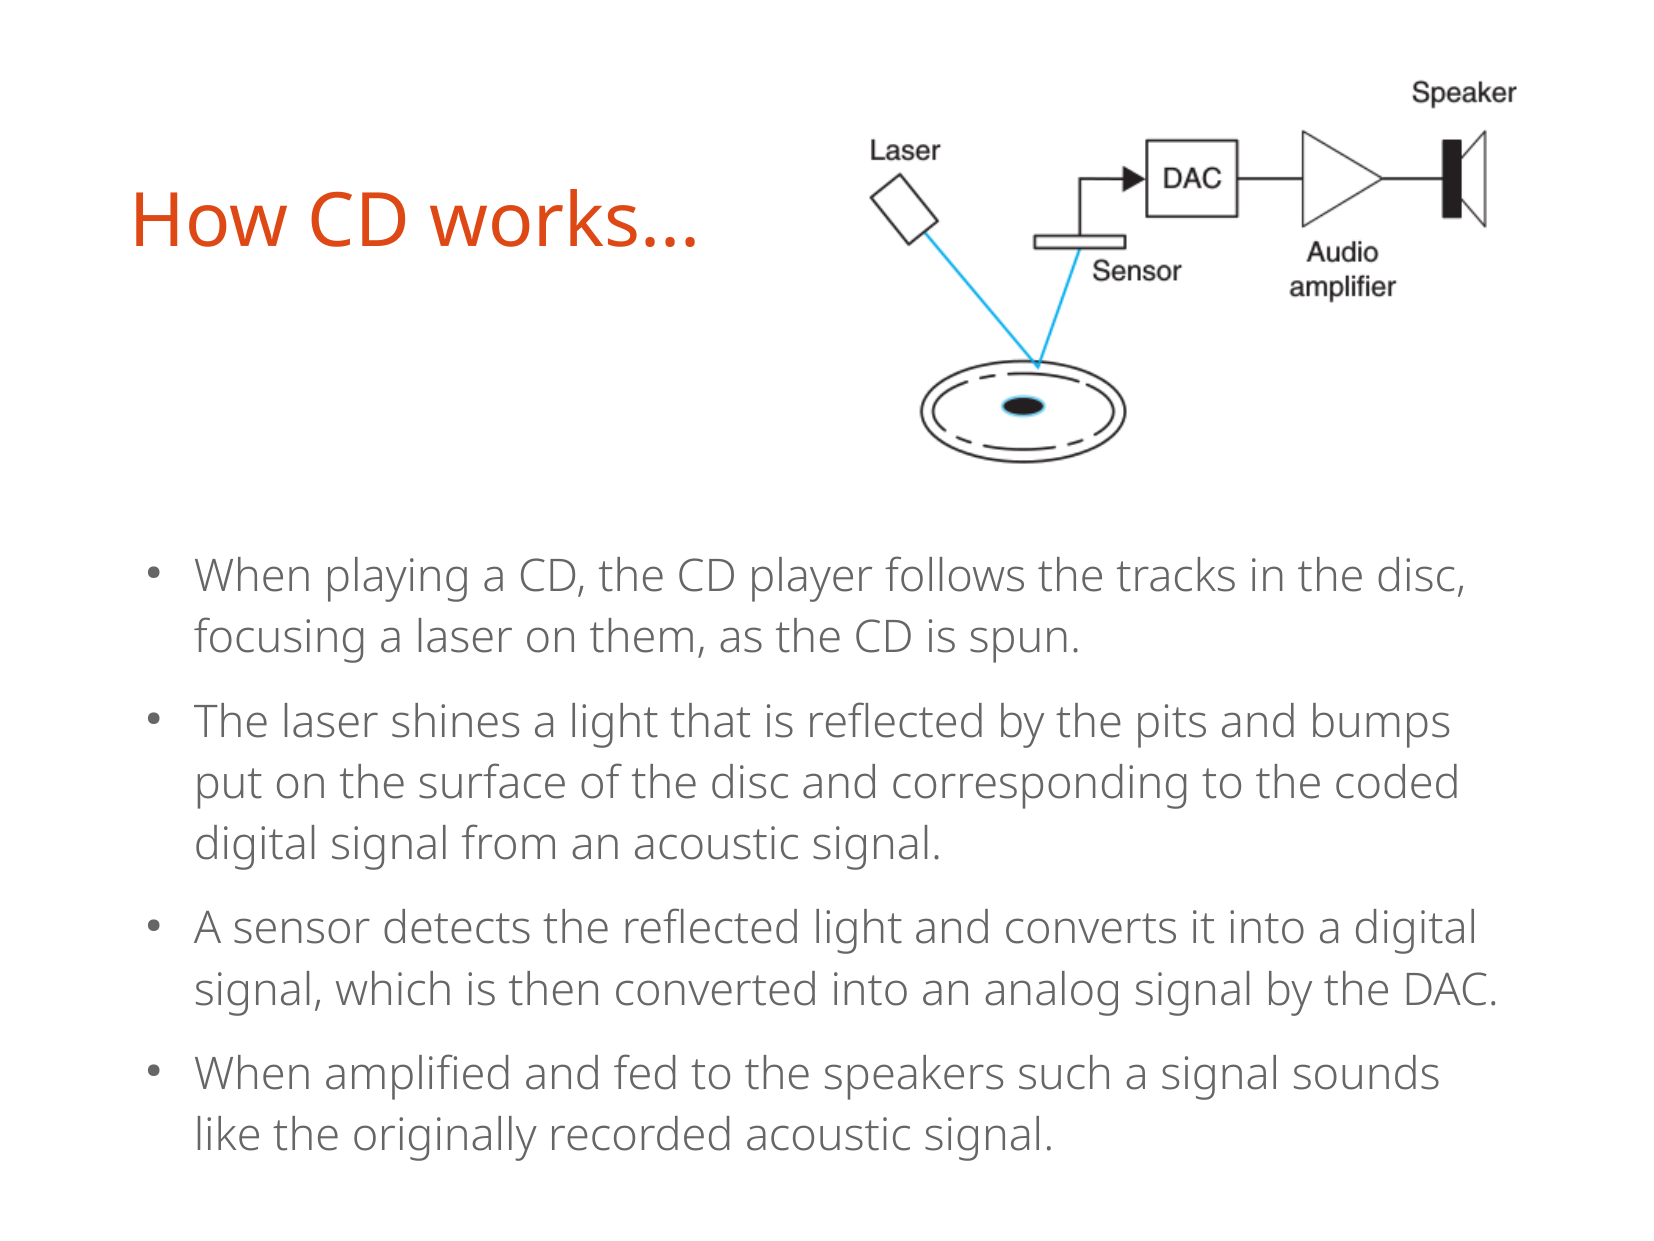

# How CD works...
When playing a CD, the CD player follows the tracks in the disc, focusing a laser on them, as the CD is spun.
The laser shines a light that is reflected by the pits and bumps put on the surface of the disc and corresponding to the coded digital signal from an acoustic signal.
A sensor detects the reflected light and converts it into a digital signal, which is then converted into an analog signal by the DAC.
When amplified and fed to the speakers such a signal sounds like the originally recorded acoustic signal.